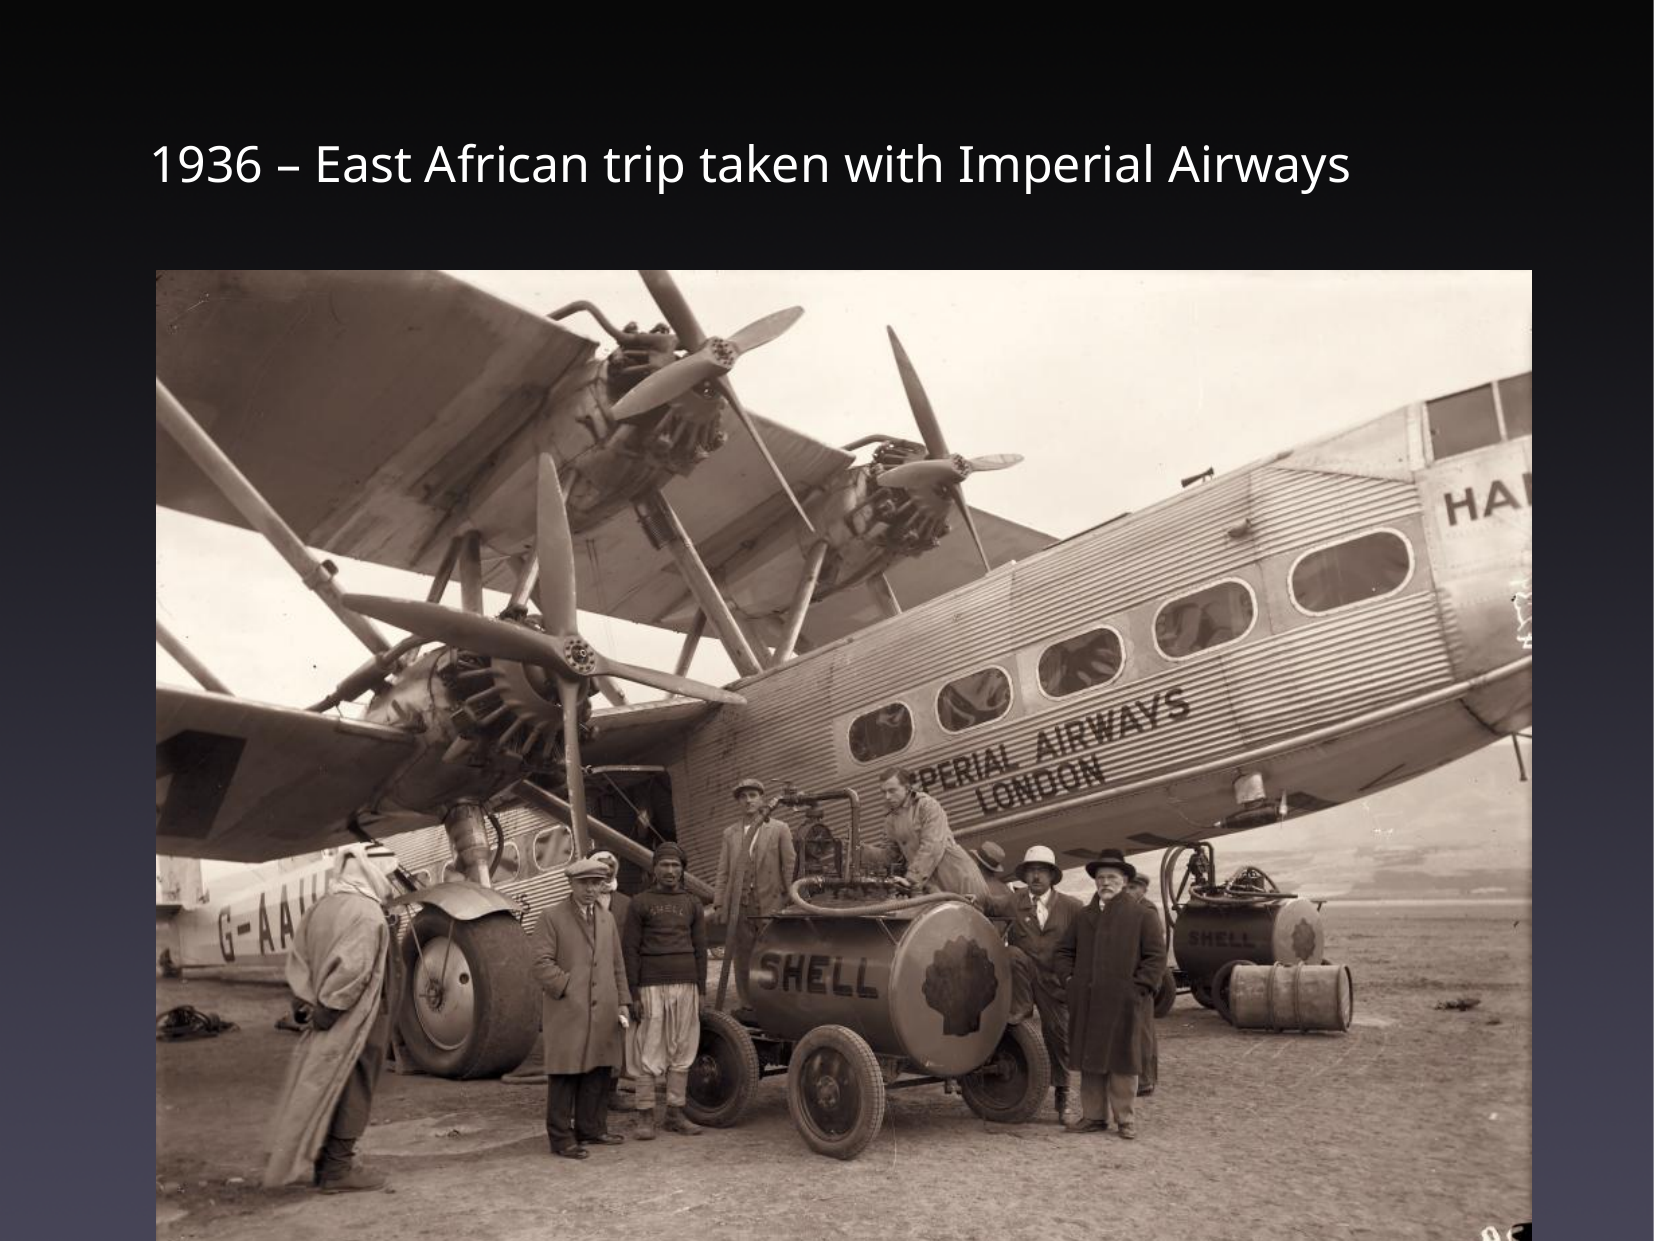

# 1936 – East African trip taken with Imperial Airways